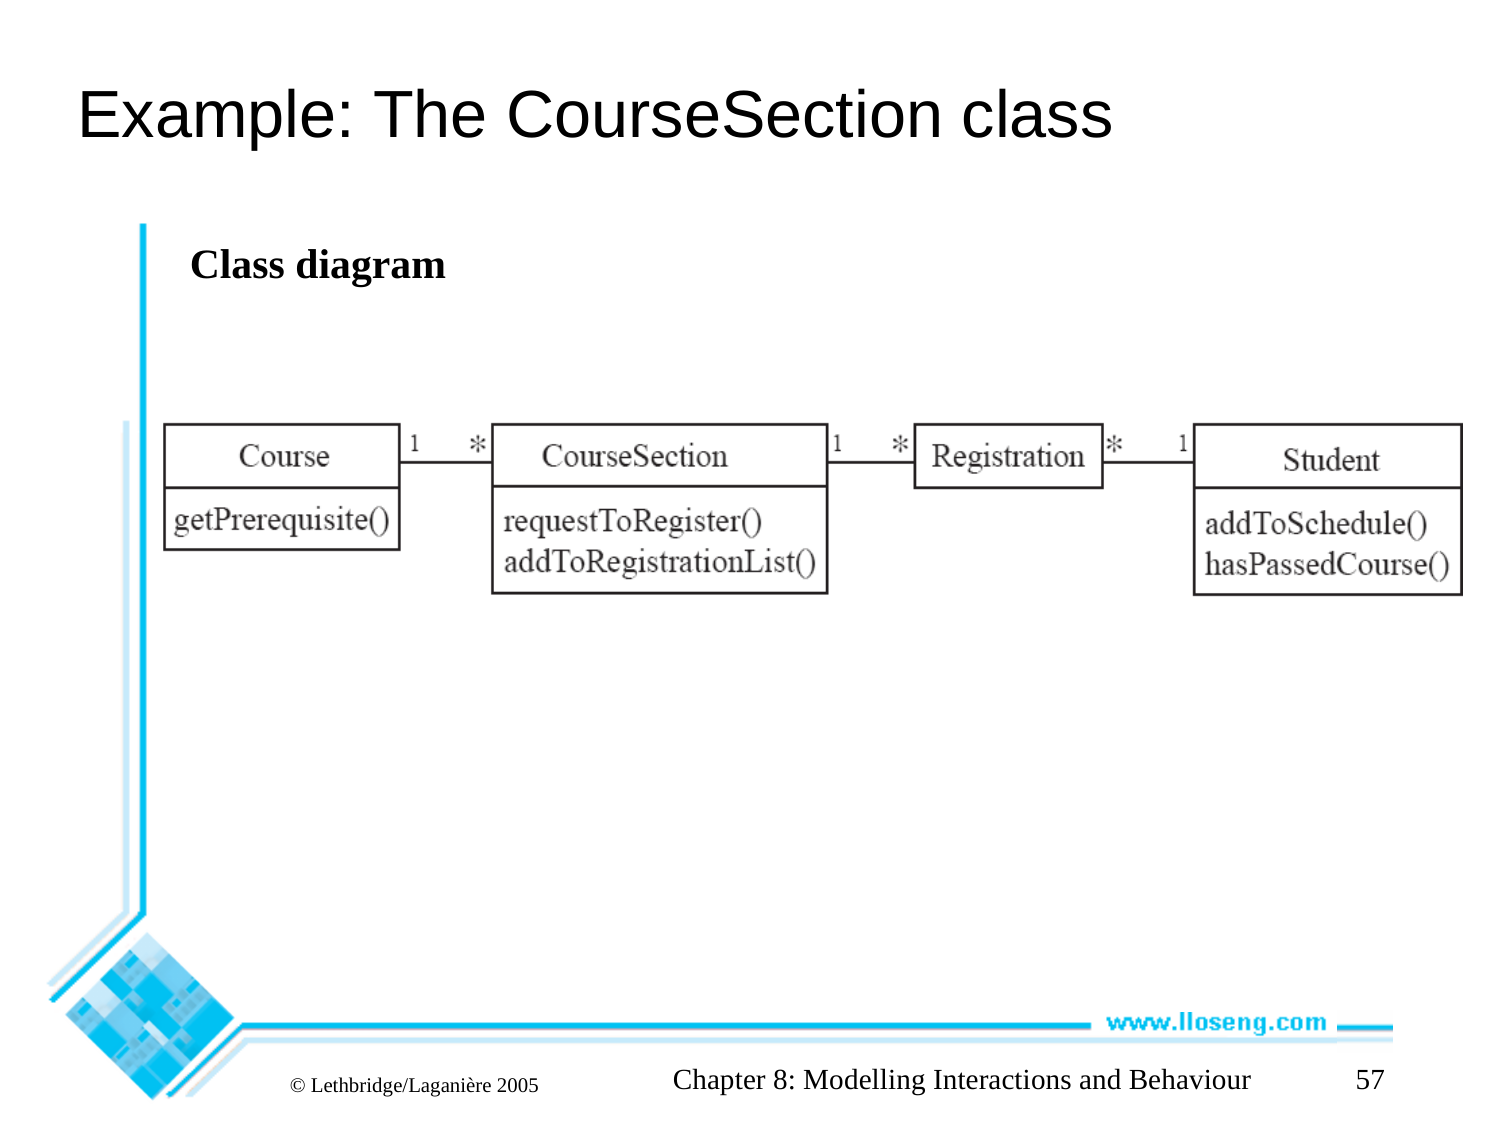

# Example: The CourseSection class
Class diagram
Chapter 8: Modelling Interactions and Behaviour
© Lethbridge/Laganière 2005